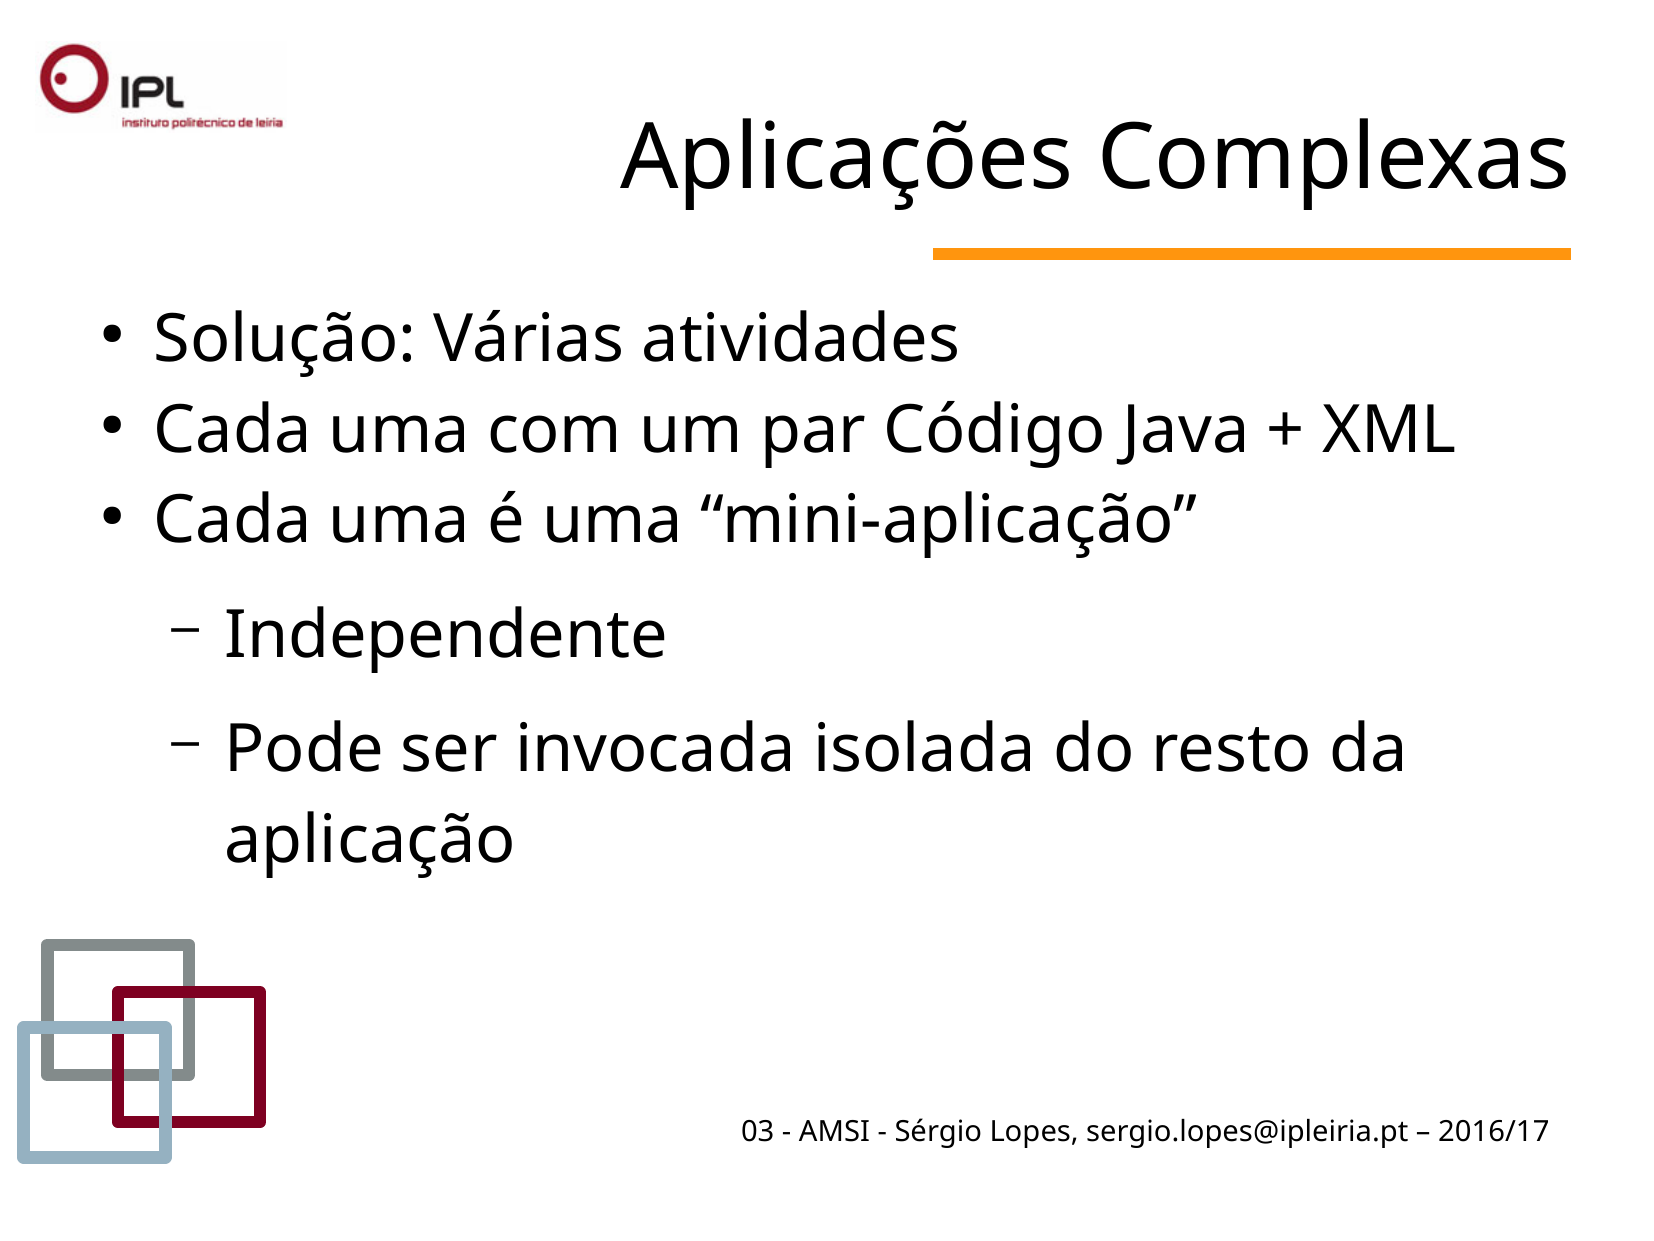

# Aplicações Complexas
Solução: Várias atividades
Cada uma com um par Código Java + XML
Cada uma é uma “mini-aplicação”
Independente
Pode ser invocada isolada do resto da aplicação
03 - AMSI - Sérgio Lopes, sergio.lopes@ipleiria.pt – 2016/17